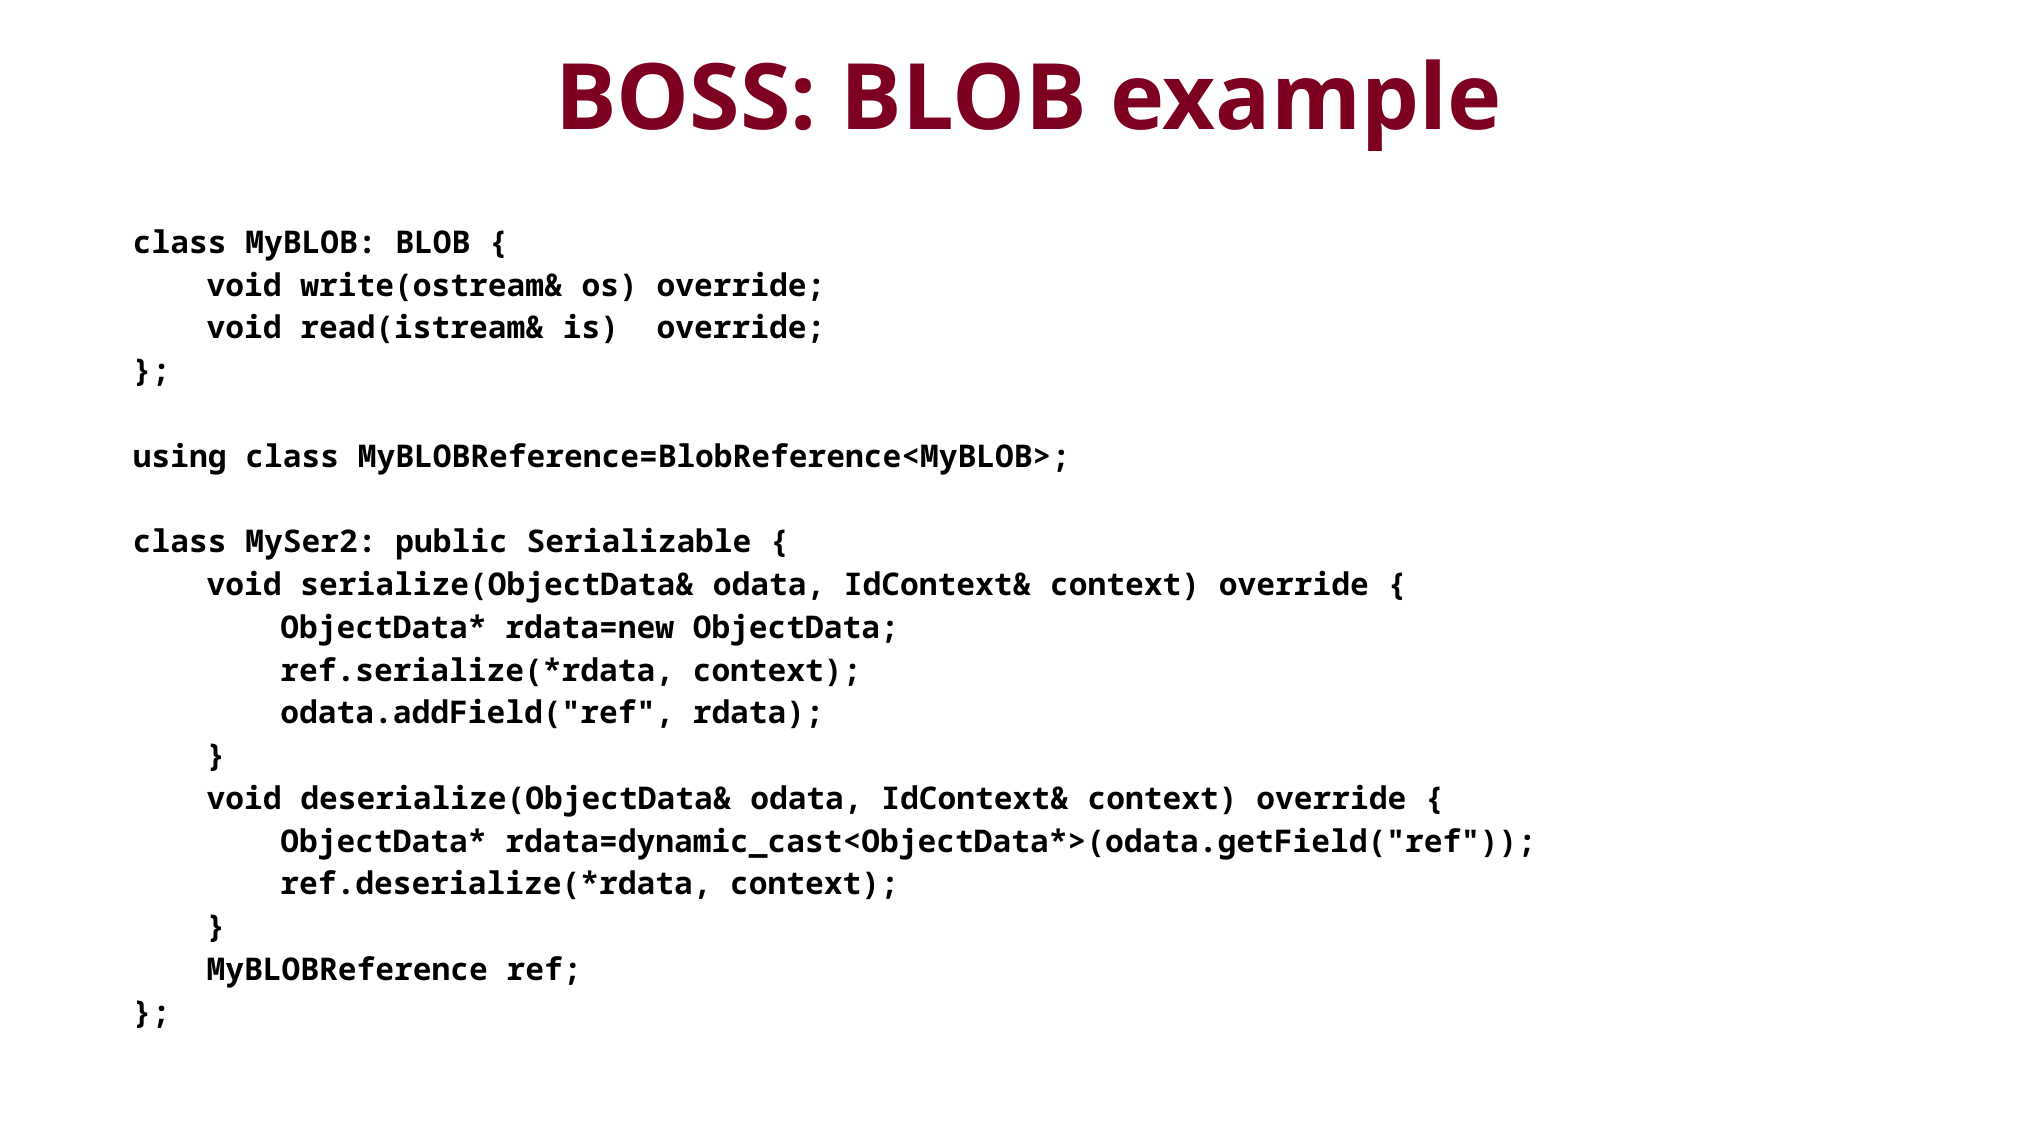

# BOSS: BLOB example
class MyBLOB: BLOB {
	void write(ostream& os) override;
	void read(istream& is) override;
};
using class MyBLOBReference=BlobReference<MyBLOB>;
class MySer2: public Serializable {
	void serialize(ObjectData& odata, IdContext& context) override {
		ObjectData* rdata=new ObjectData;
		ref.serialize(*rdata, context);
		odata.addField("ref", rdata);
	}
	void deserialize(ObjectData& odata, IdContext& context) override {
		ObjectData* rdata=dynamic_cast<ObjectData*>(odata.getField("ref"));
		ref.deserialize(*rdata, context);
	}
	MyBLOBReference ref;
};